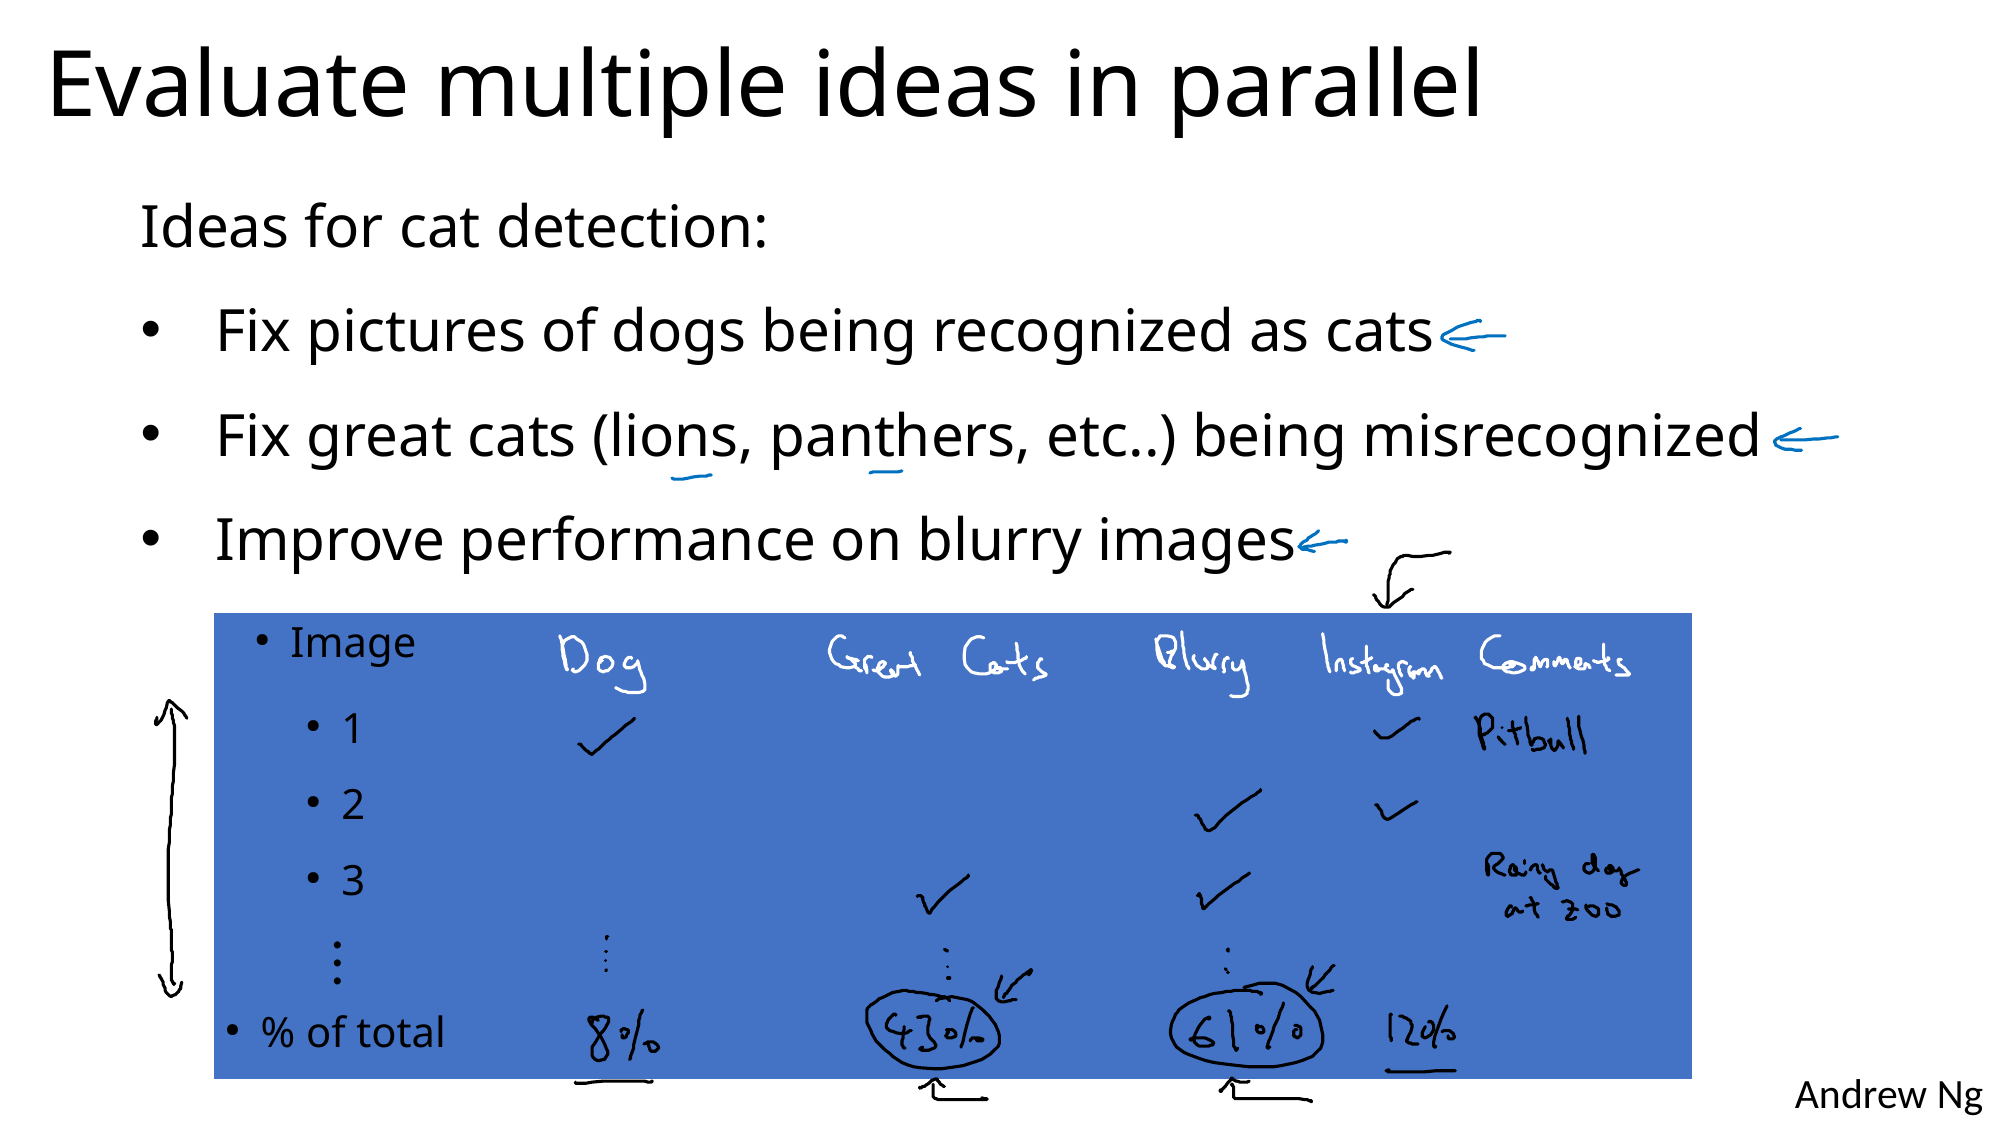

# Evaluate multiple ideas in parallel
Ideas for cat detection:
Fix pictures of dogs being recognized as cats
Fix great cats (lions, panthers, etc..) being misrecognized
Improve performance on blurry images
| Image | | |
| --- | --- | --- |
| 1 | | |
| 2 | | |
| 3 | | |
| | | |
| % of total | | |
.
.
.